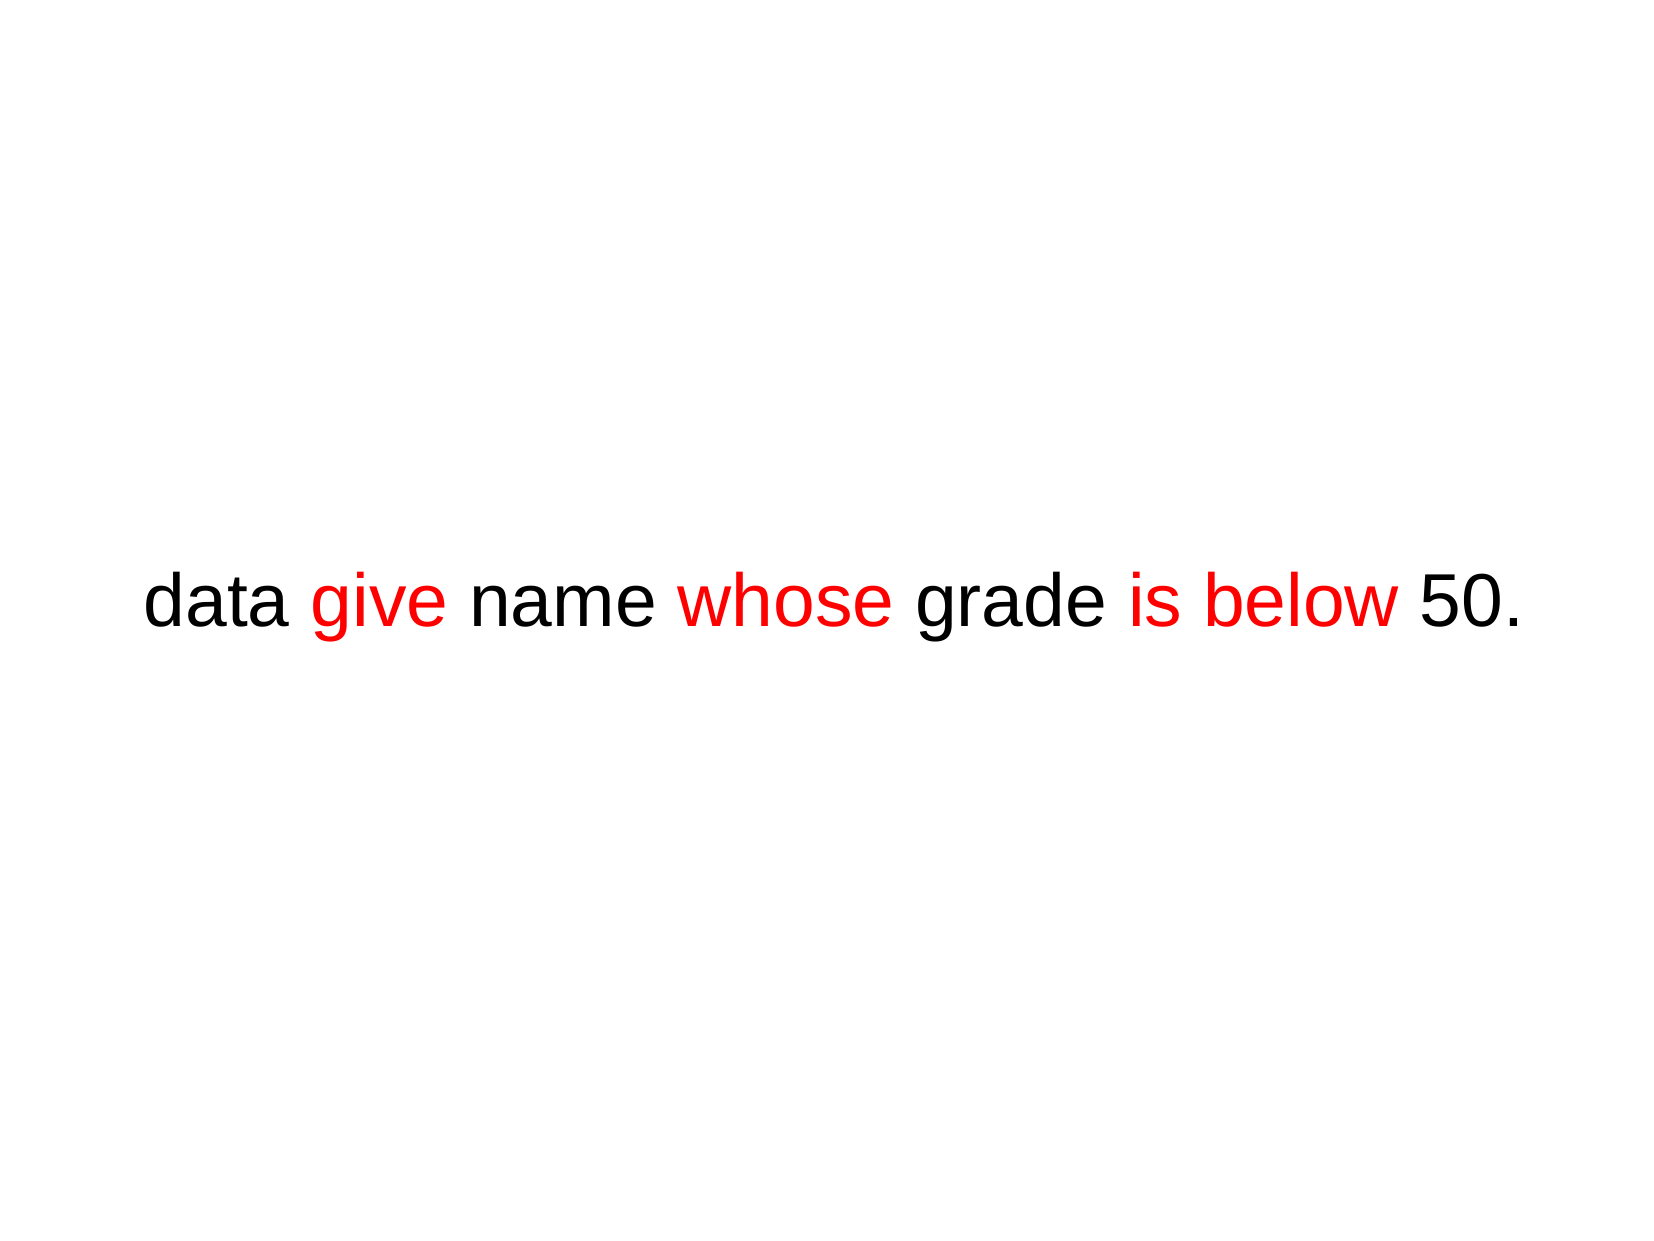

# data give name whose grade is below 50.